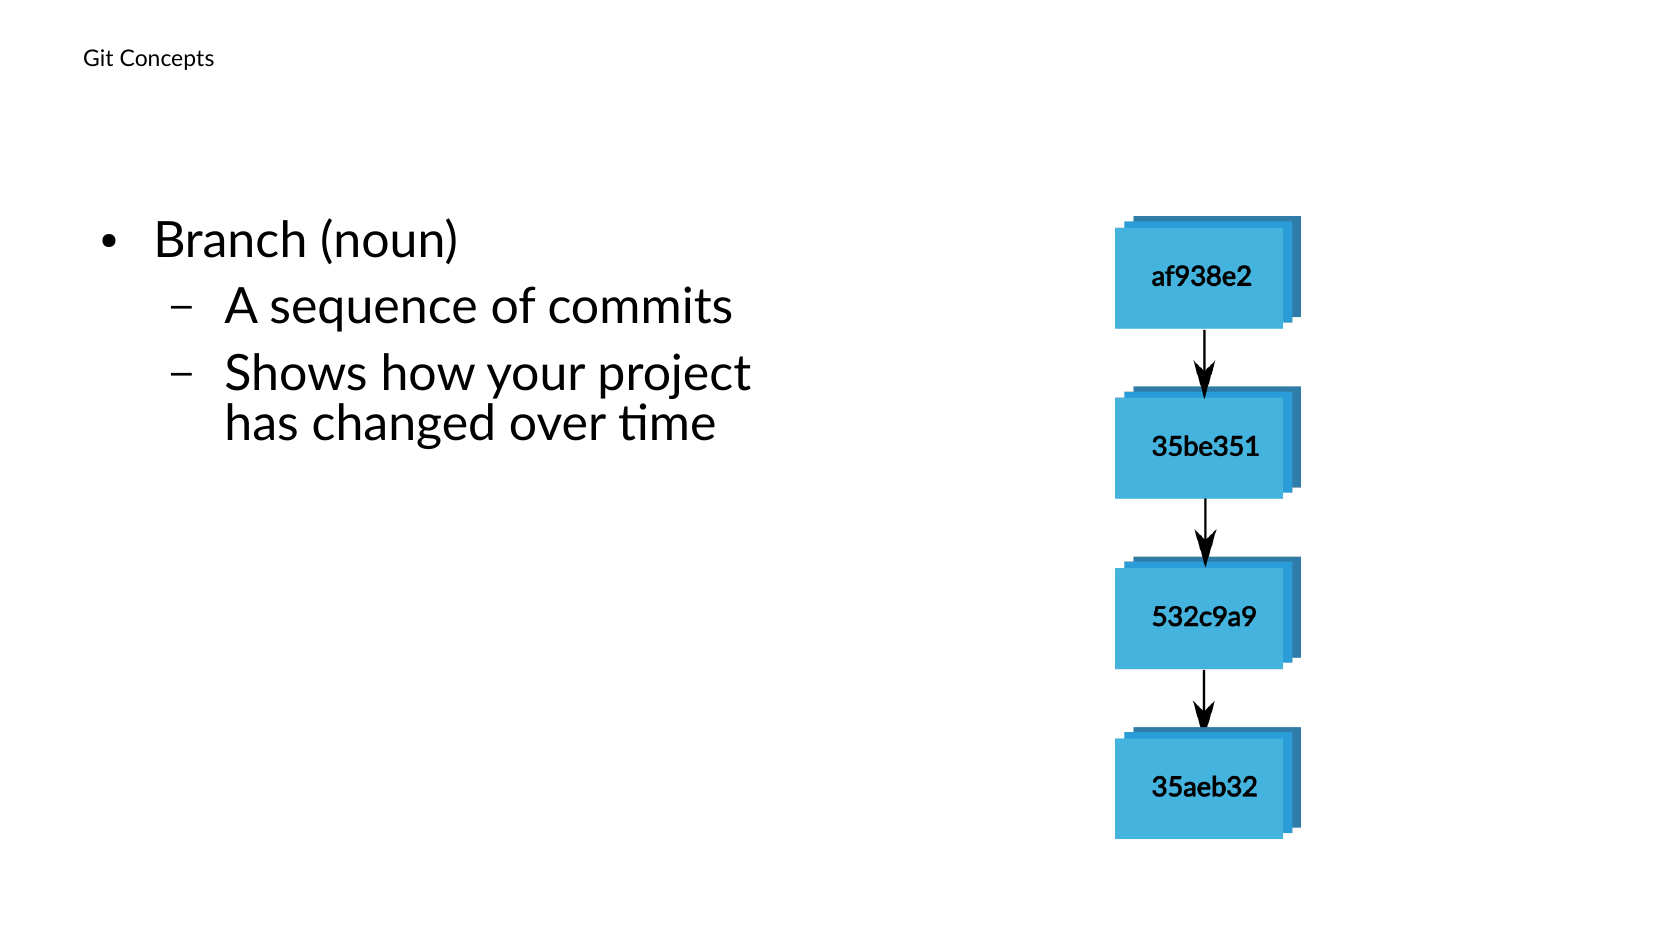

# Git Concepts
Branch (noun)
A sequence of commits
Shows how your project has changed over time